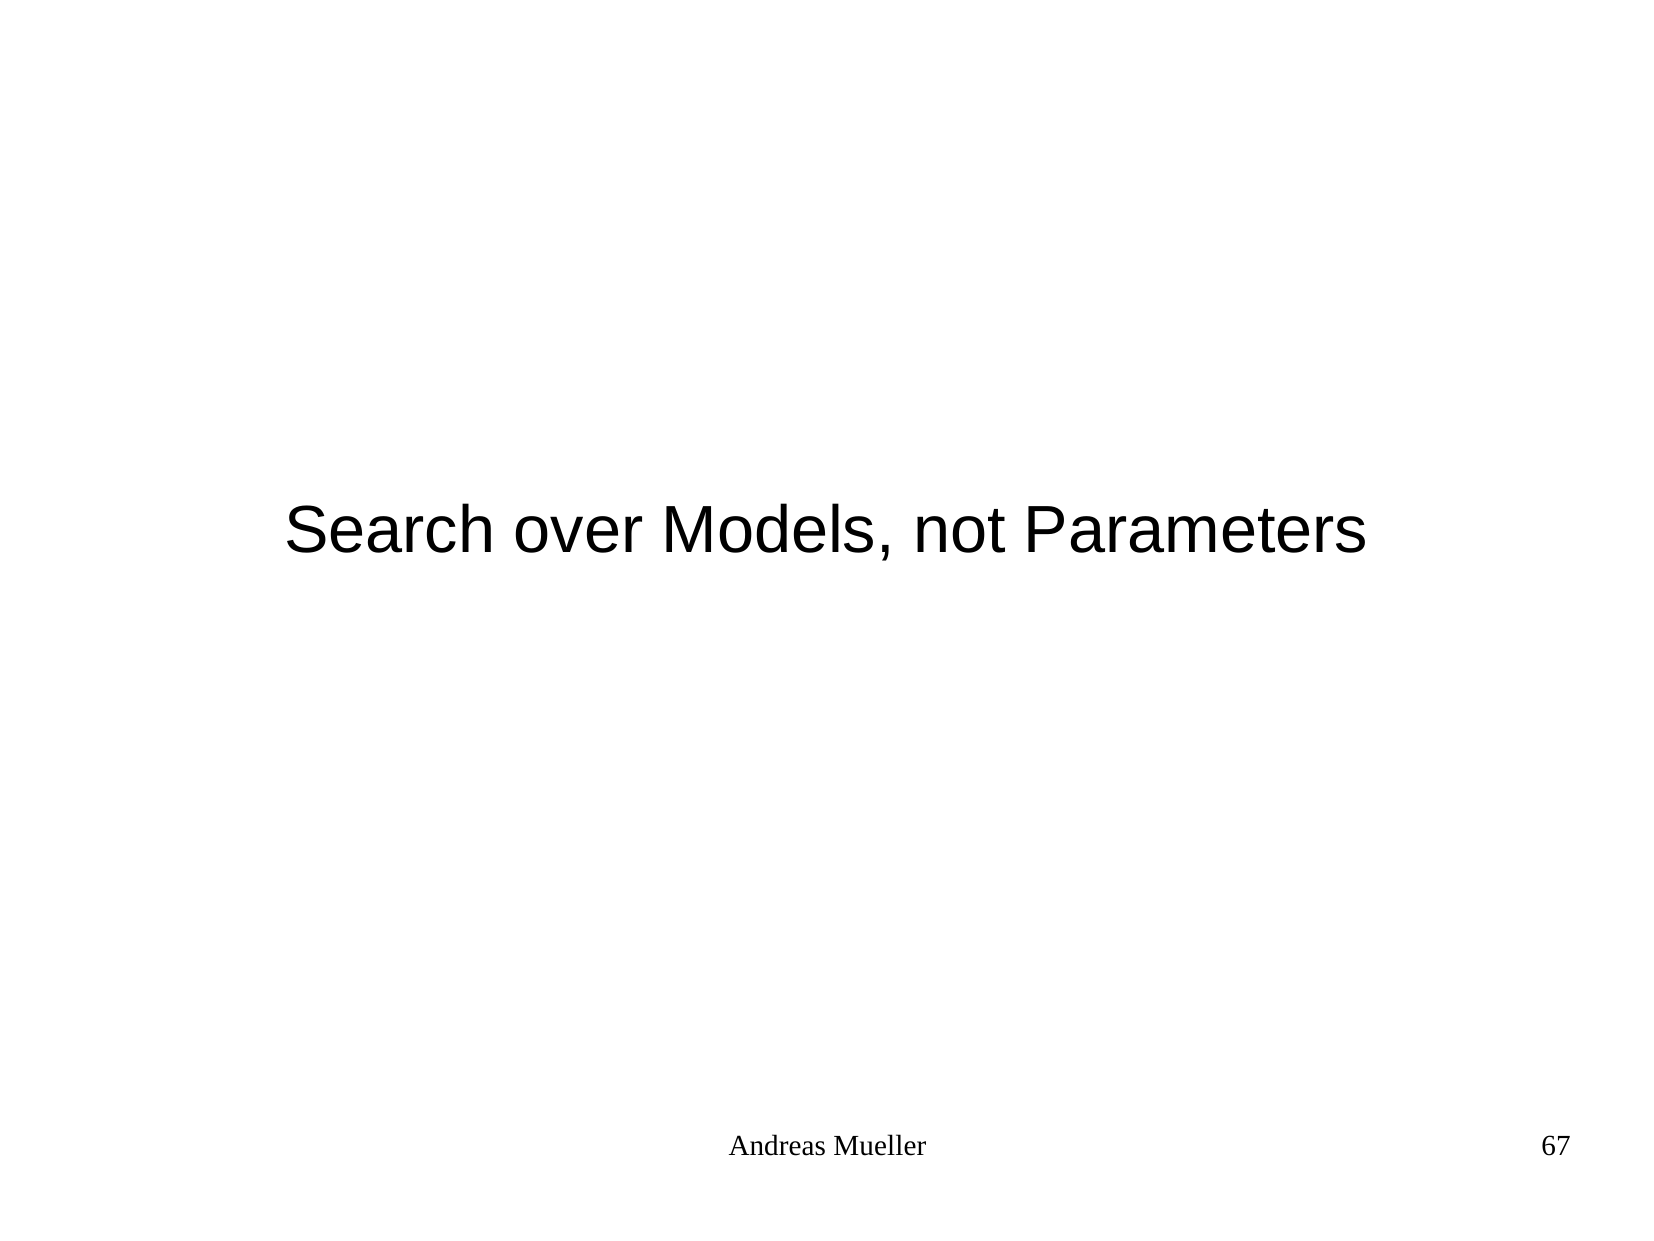

# Search over Models, not Parameters
Andreas Mueller
67